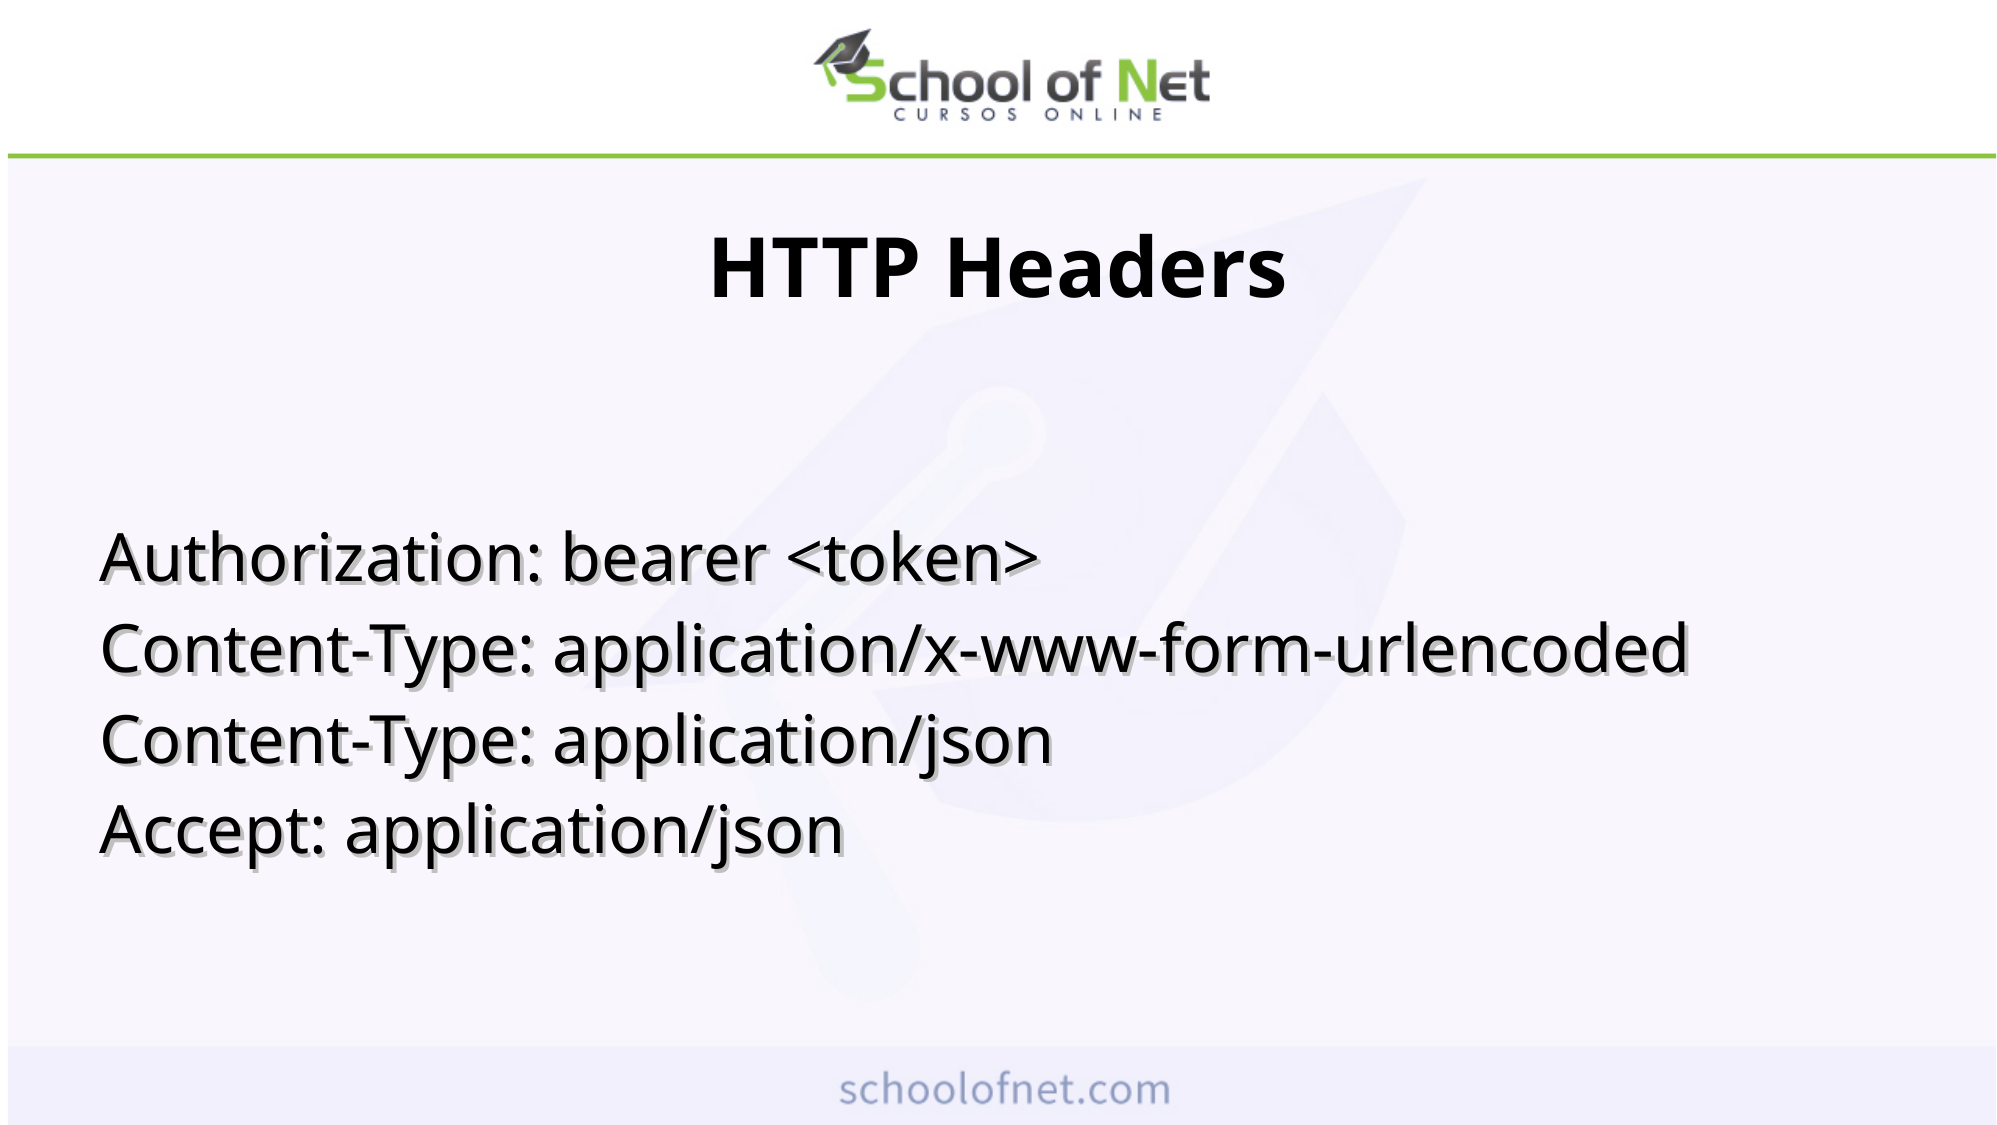

# HTTP Headers
Authorization: bearer <token>
Content-Type: application/x-www-form-urlencoded
Content-Type: application/json
Accept: application/json